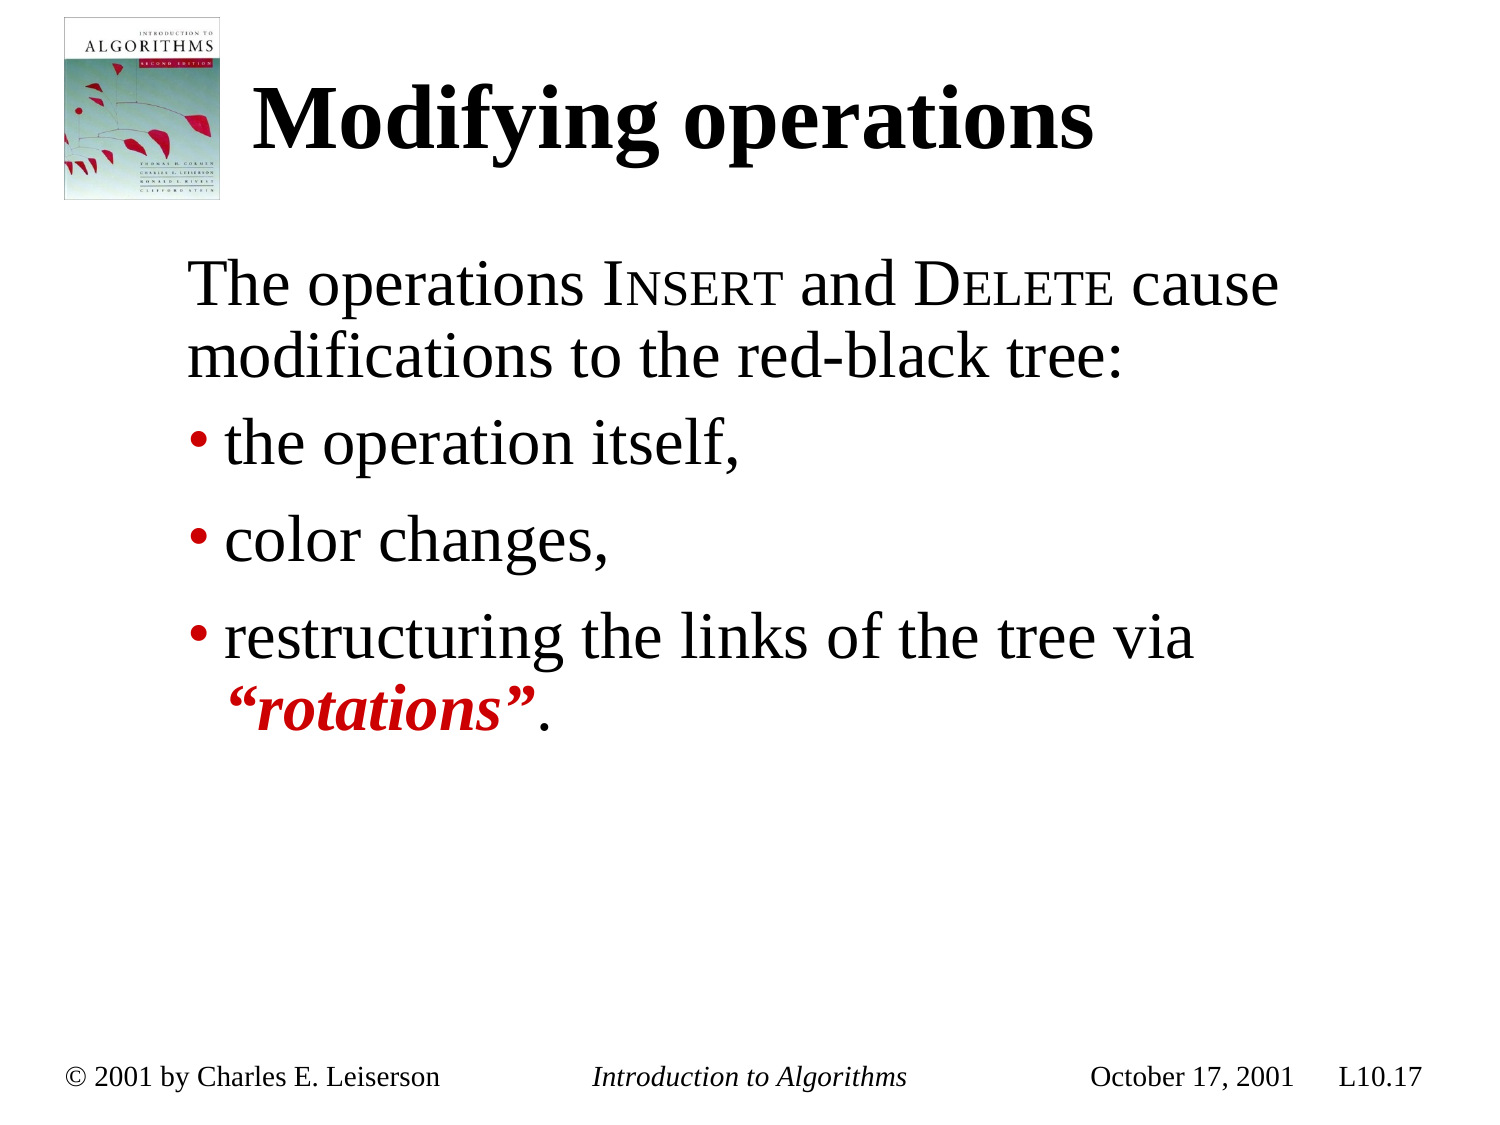

# Modifying operations
The operations INSERT and DELETE cause modifications to the red-black tree:
the operation itself,
color changes,
restructuring the links of the tree via “rotations”.
Introduction to Algorithms
October 17, 2001 L10.